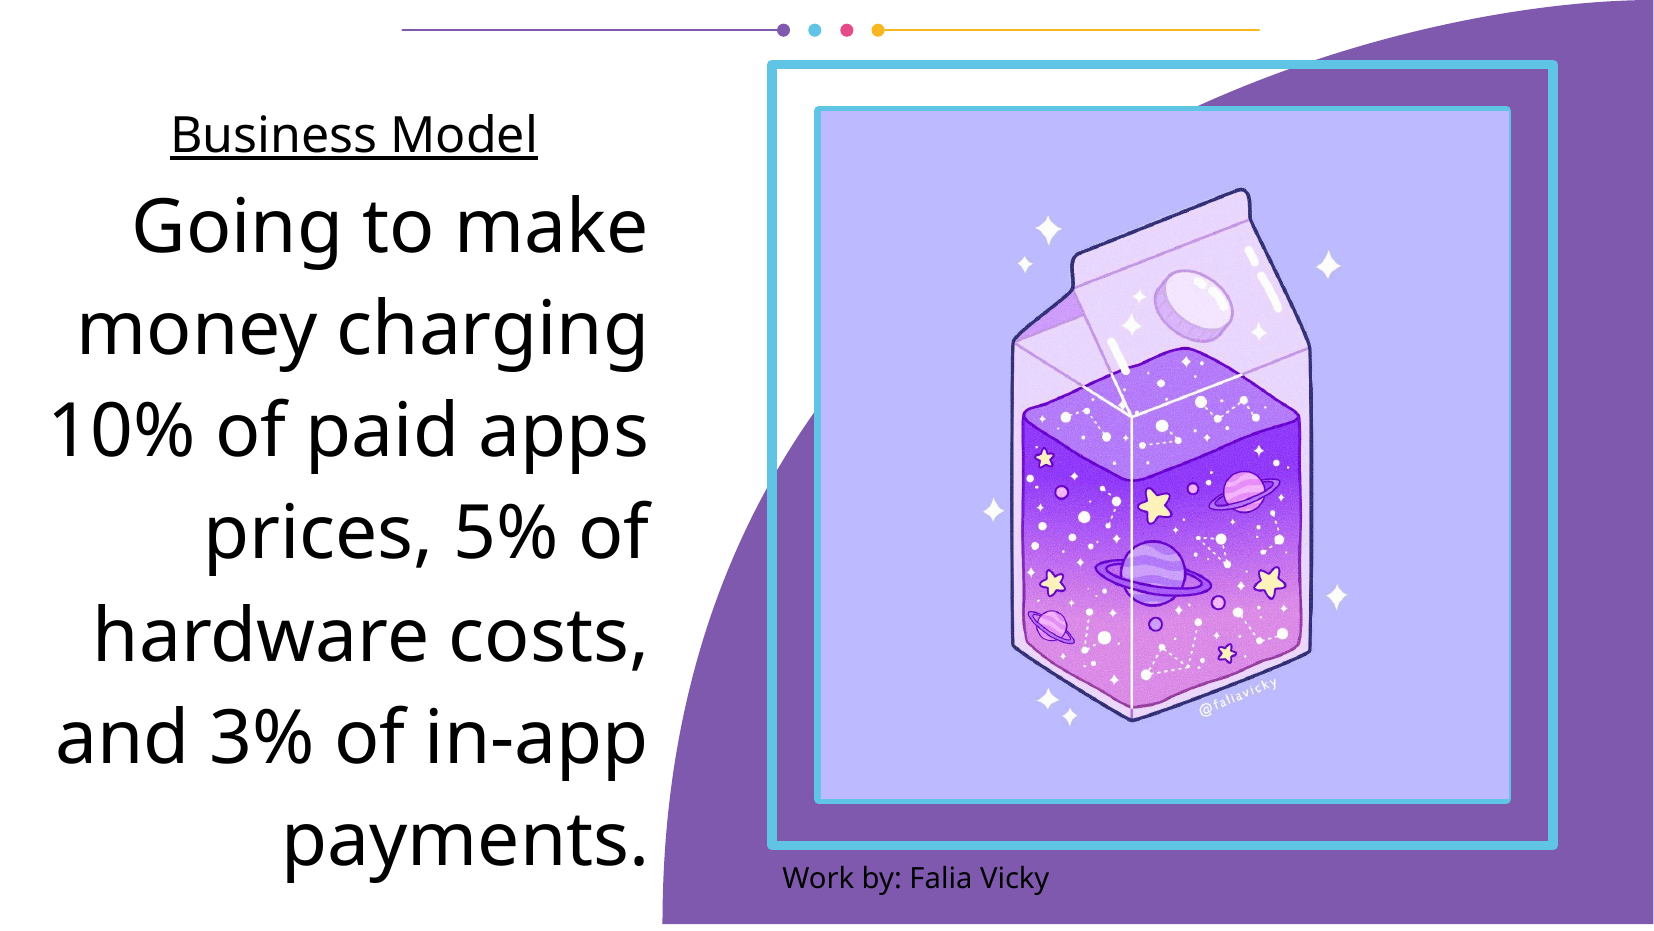

Business Model
# Going to make money charging 10% of paid apps prices, 5% of hardware costs, and 3% of in-app payments.
Work by: Falia Vicky